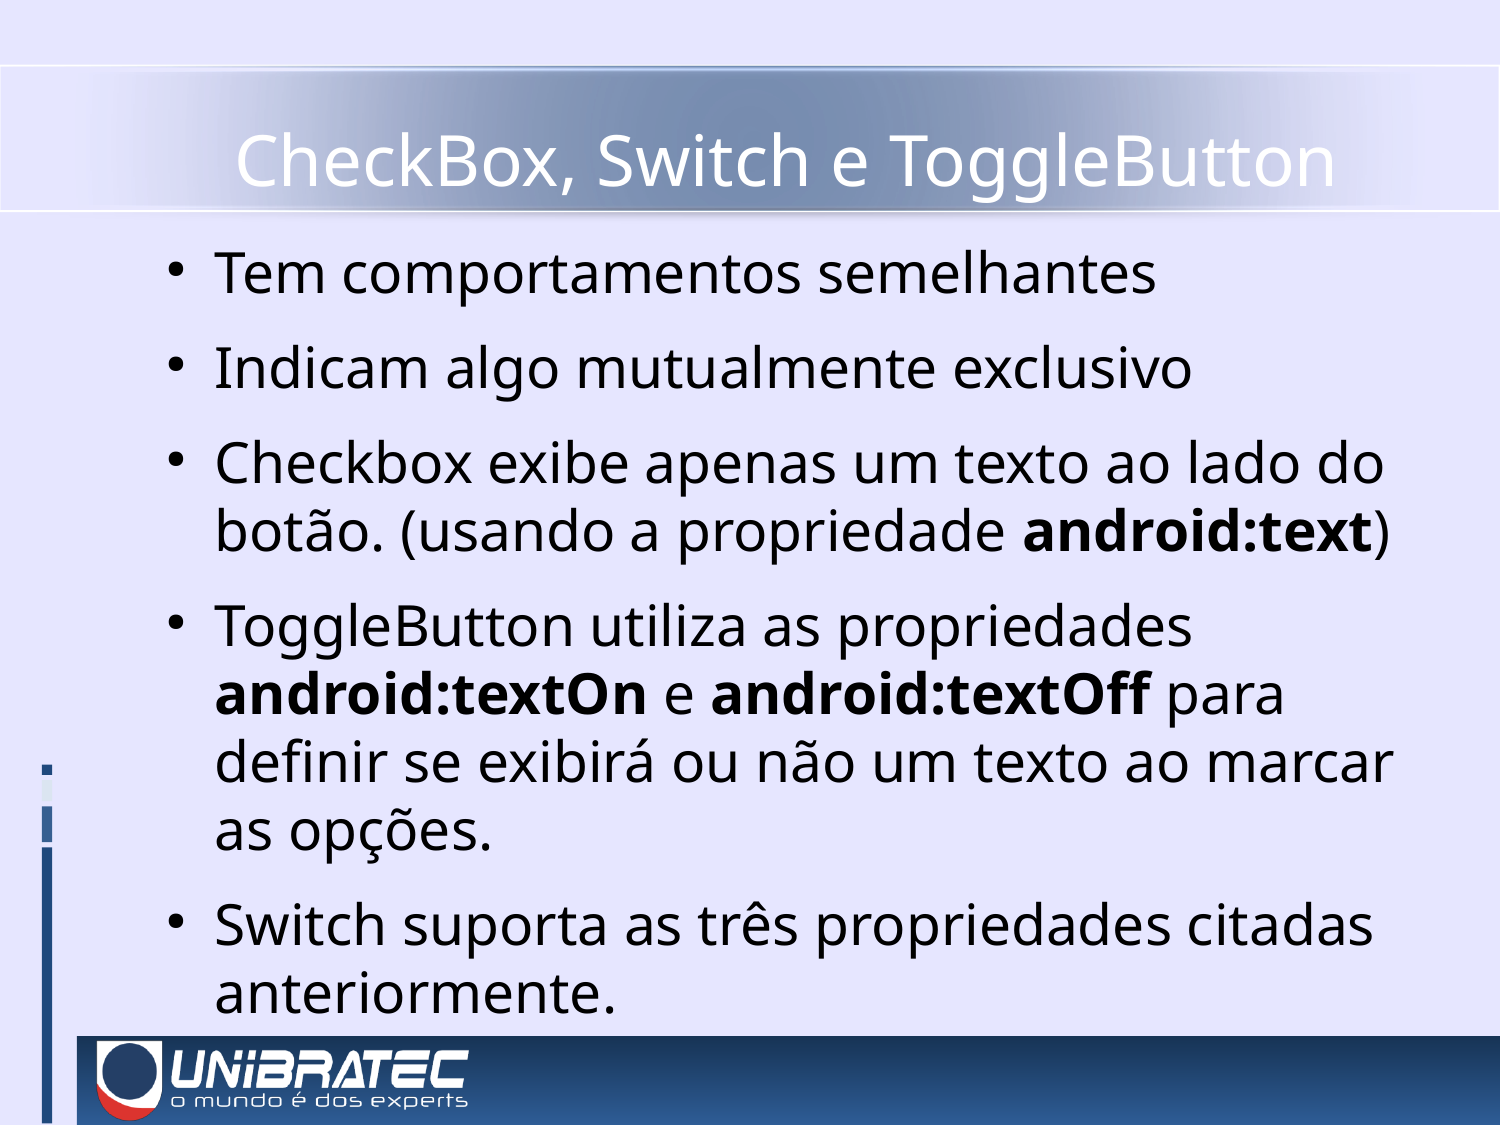

# CheckBox, Switch e ToggleButton
Tem comportamentos semelhantes
Indicam algo mutualmente exclusivo
Checkbox exibe apenas um texto ao lado do botão. (usando a propriedade android:text)
ToggleButton utiliza as propriedades android:textOn e android:textOff para definir se exibirá ou não um texto ao marcar as opções.
Switch suporta as três propriedades citadas anteriormente.